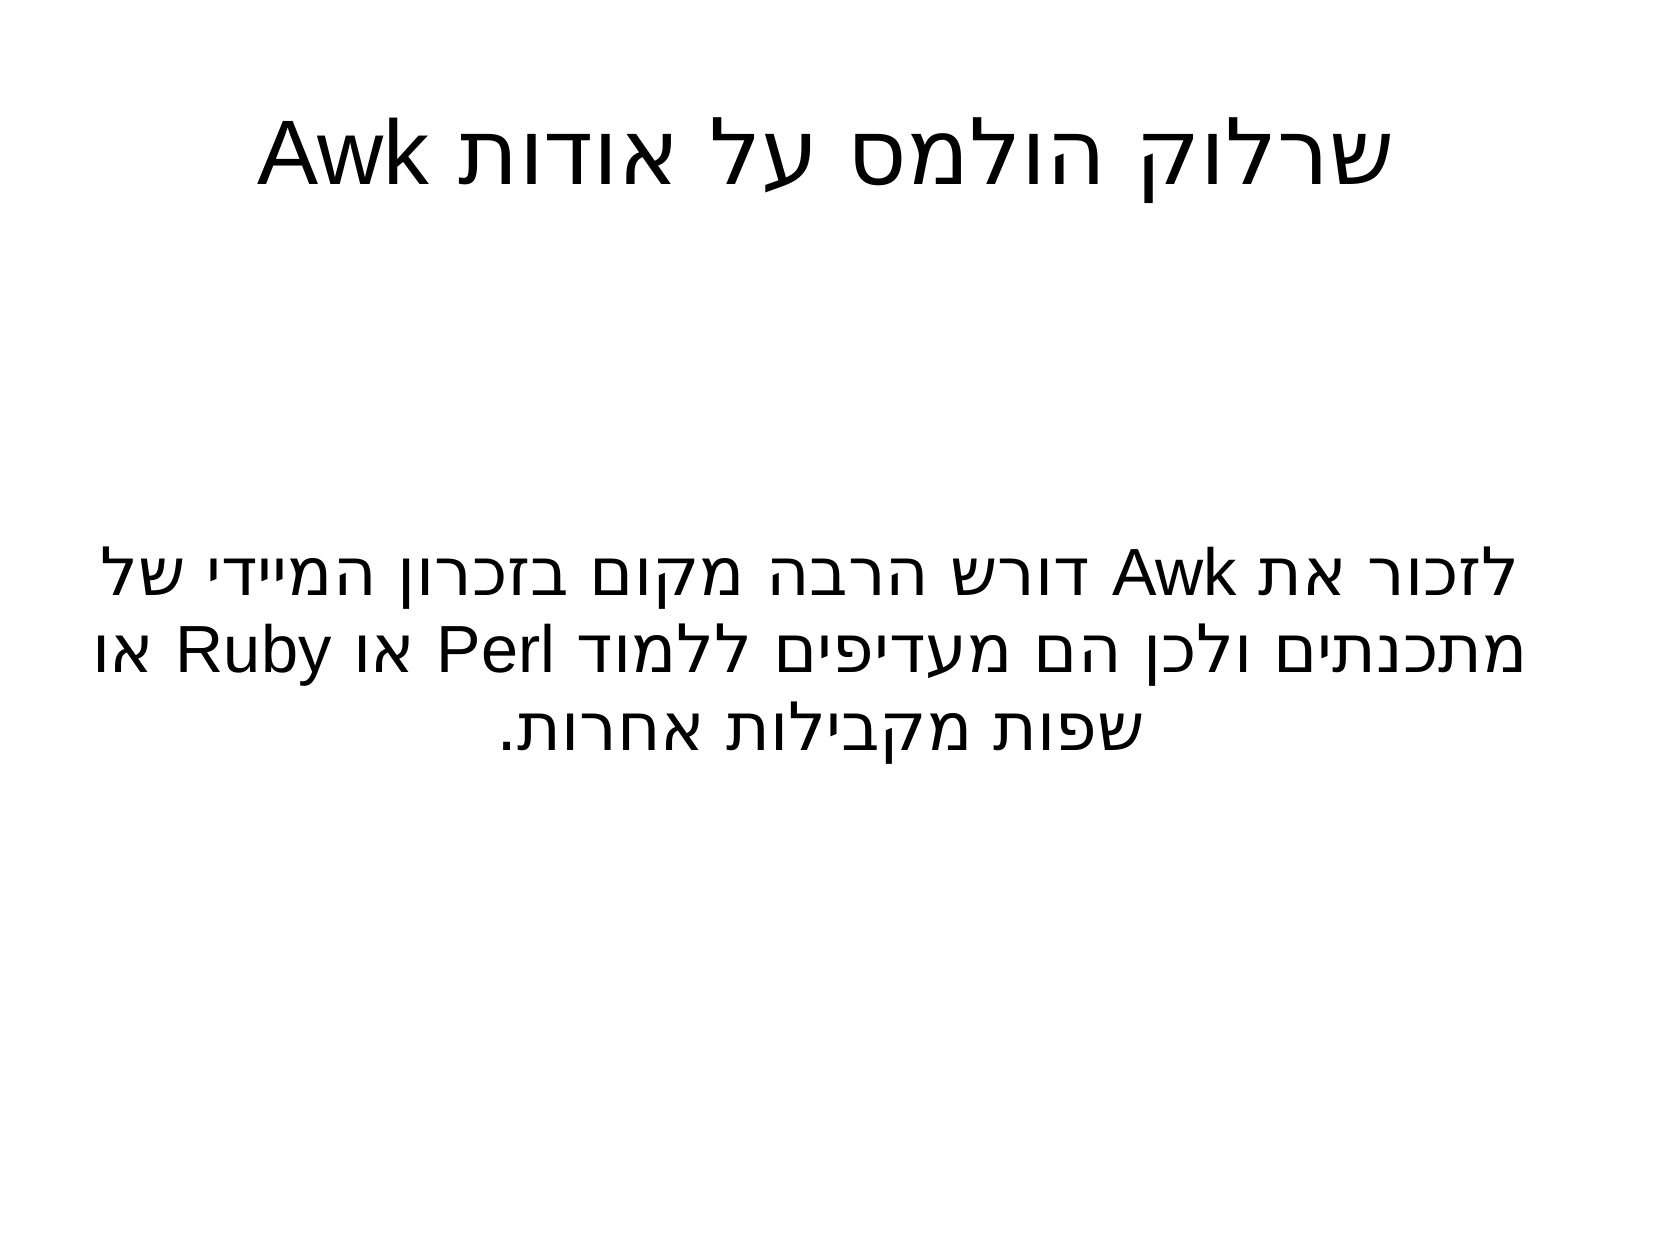

# שרלוק הולמס על אודות Awk
לזכור את Awk דורש הרבה מקום בזכרון המיידי של מתכנתים ולכן הם מעדיפים ללמוד Perl או Ruby או שפות מקבילות אחרות.